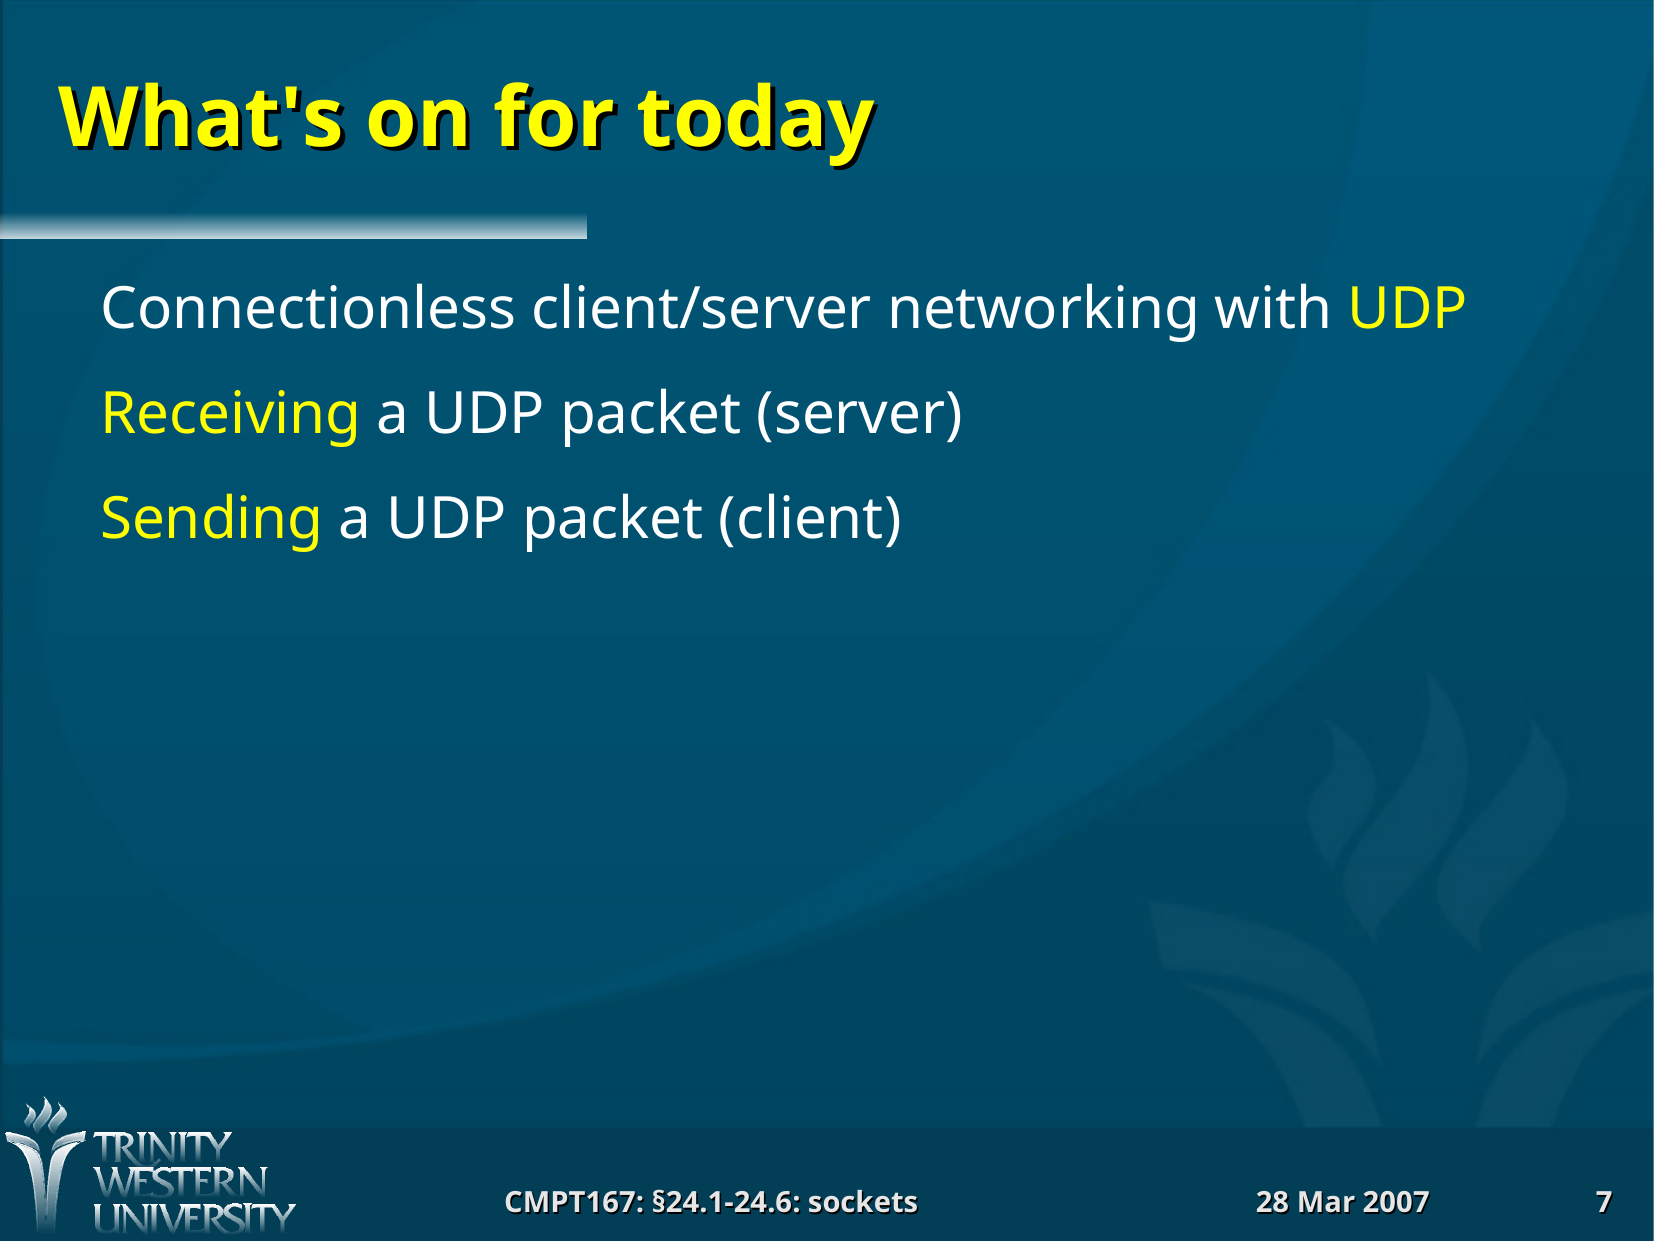

# What's on for today
Connectionless client/server networking with UDP
Receiving a UDP packet (server)
Sending a UDP packet (client)
CMPT167: §24.1-24.6: sockets
28 Mar 2007
7